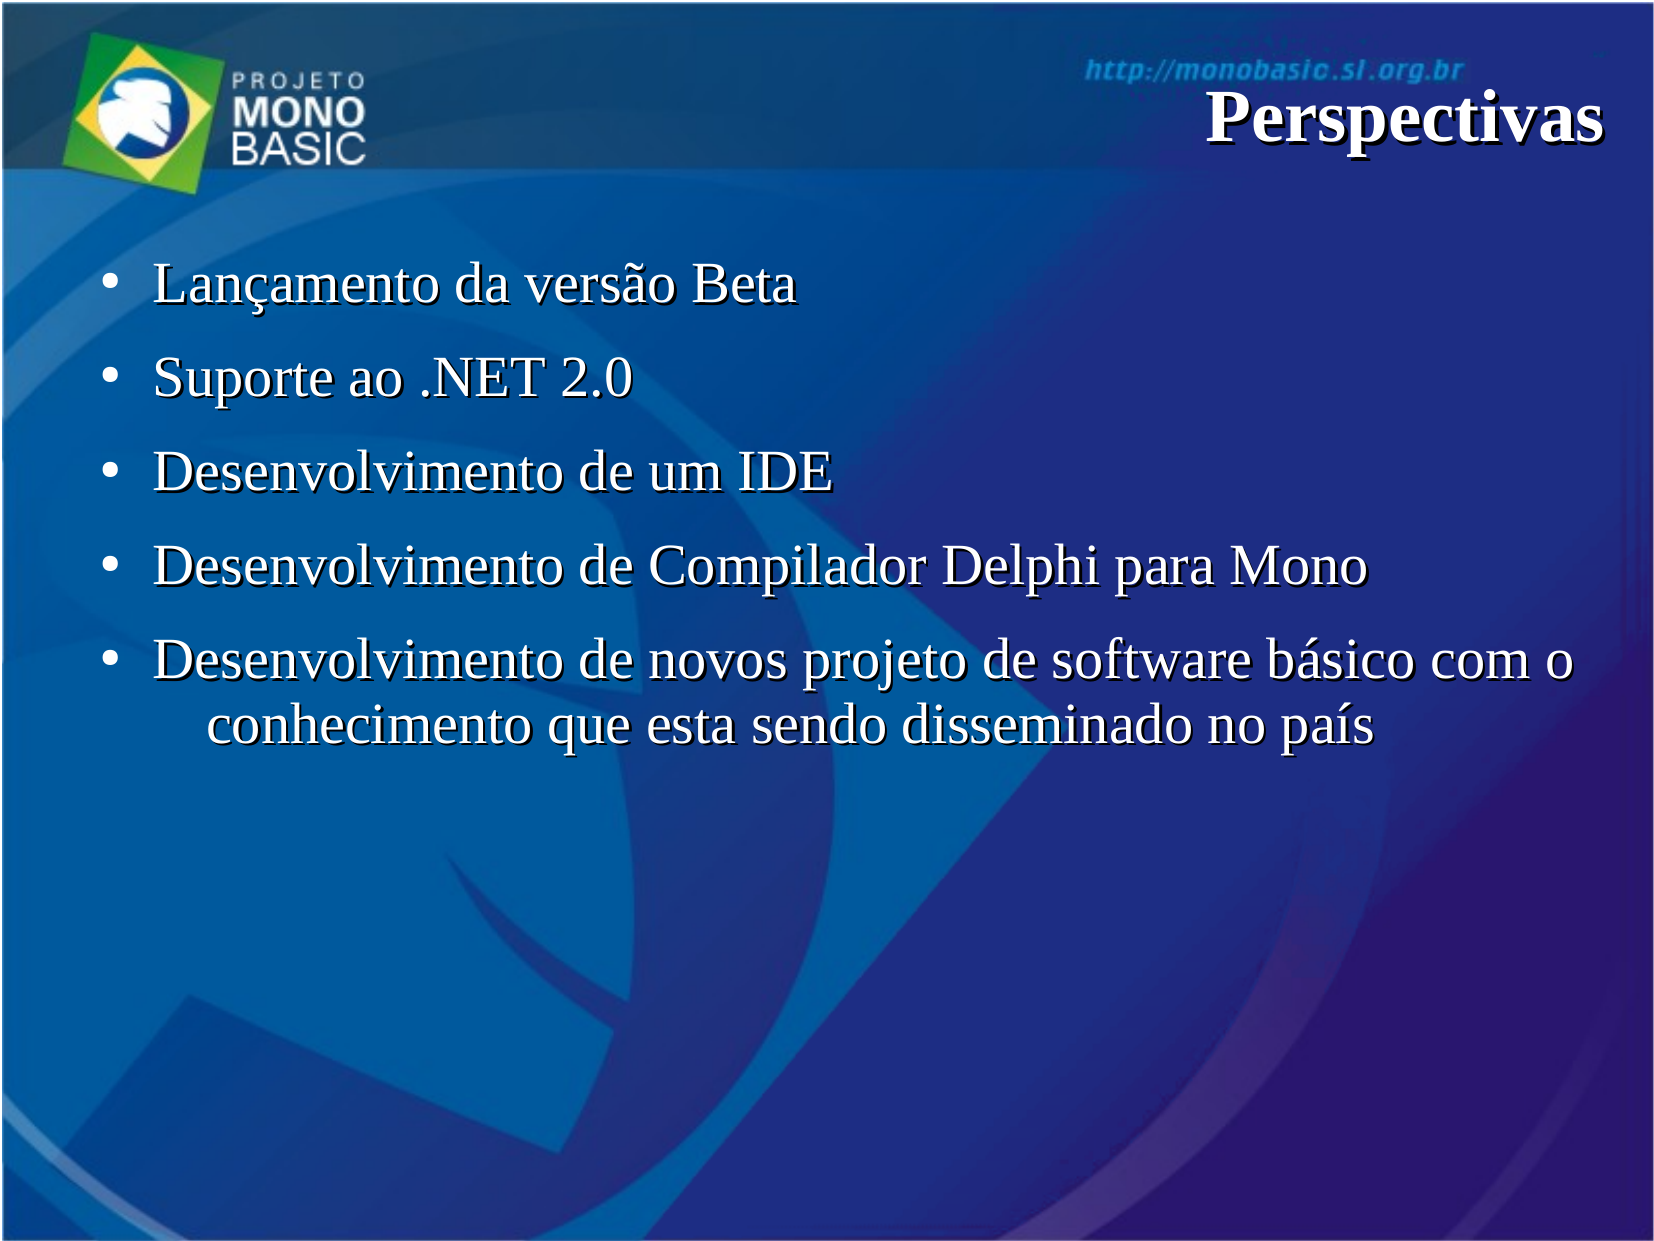

Perspectivas
# Lançamento da versão Beta
Suporte ao .NET 2.0
Desenvolvimento de um IDE
Desenvolvimento de Compilador Delphi para Mono
Desenvolvimento de novos projeto de software básico com o conhecimento que esta sendo disseminado no país